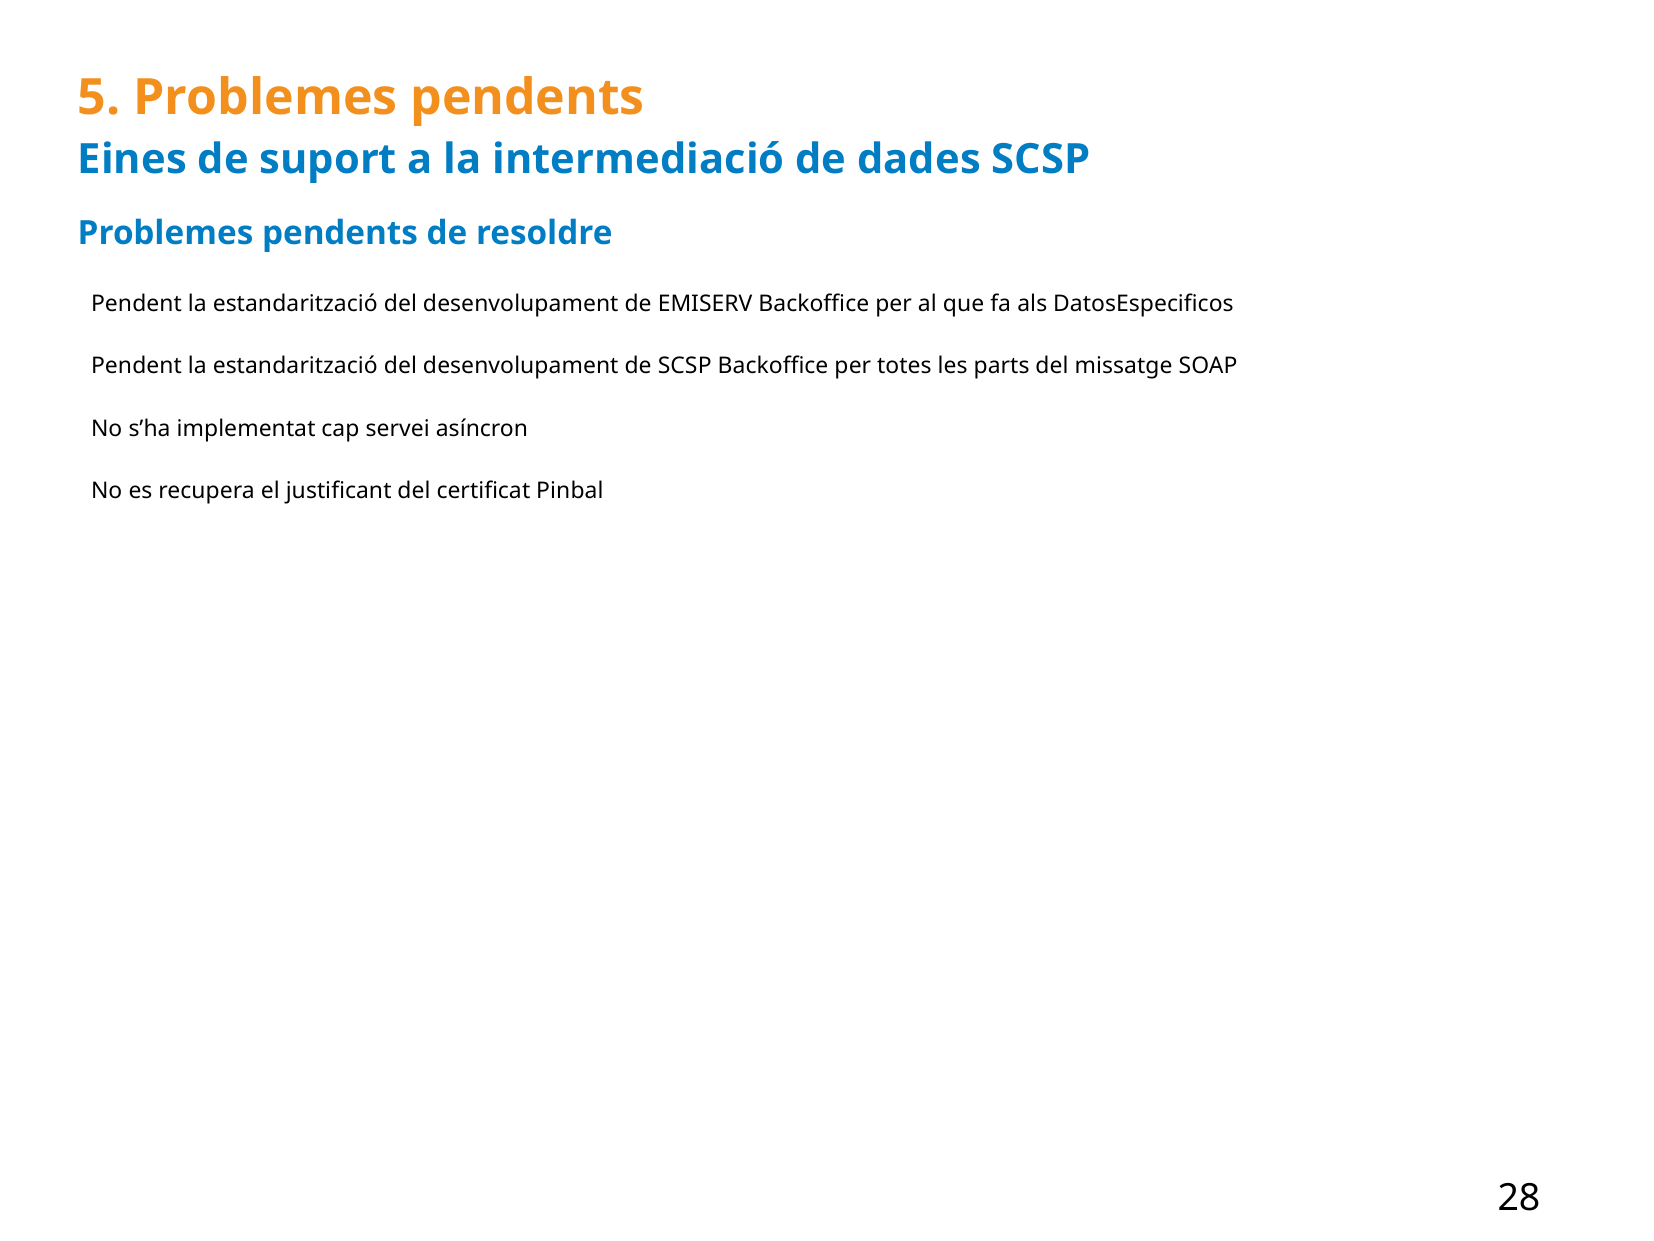

5. Problemes pendents
Eines de suport a la intermediació de dades SCSP
Problemes pendents de resoldre
Pendent la estandarització del desenvolupament de EMISERV Backoffice per al que fa als DatosEspecificos
Pendent la estandarització del desenvolupament de SCSP Backoffice per totes les parts del missatge SOAP
No s’ha implementat cap servei asíncron
No es recupera el justificant del certificat Pinbal